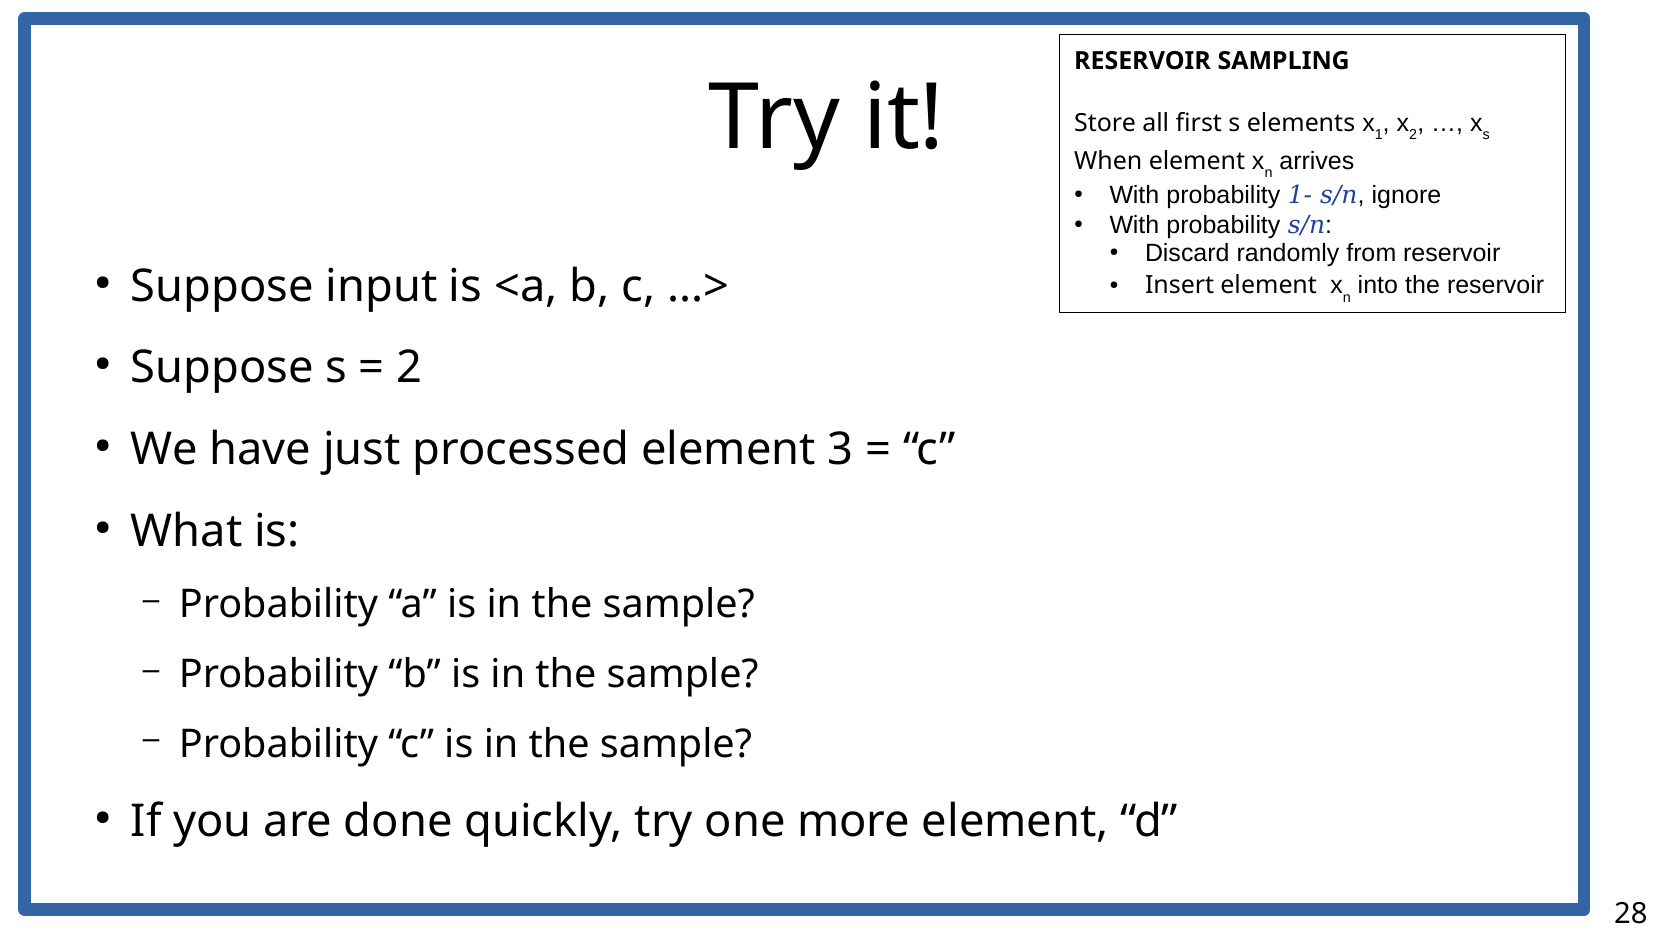

# Try it!
RESERVOIR SAMPLING
Store all first s elements x1, x2, …, xs
When element xn arrives
With probability 1- s/n, ignore
With probability s/n:
Discard randomly from reservoir
Insert element xn into the reservoir
Suppose input is <a, b, c, ...>
Suppose s = 2
We have just processed element 3 = “c”
What is:
Probability “a” is in the sample?
Probability “b” is in the sample?
Probability “c” is in the sample?
If you are done quickly, try one more element, “d”
28